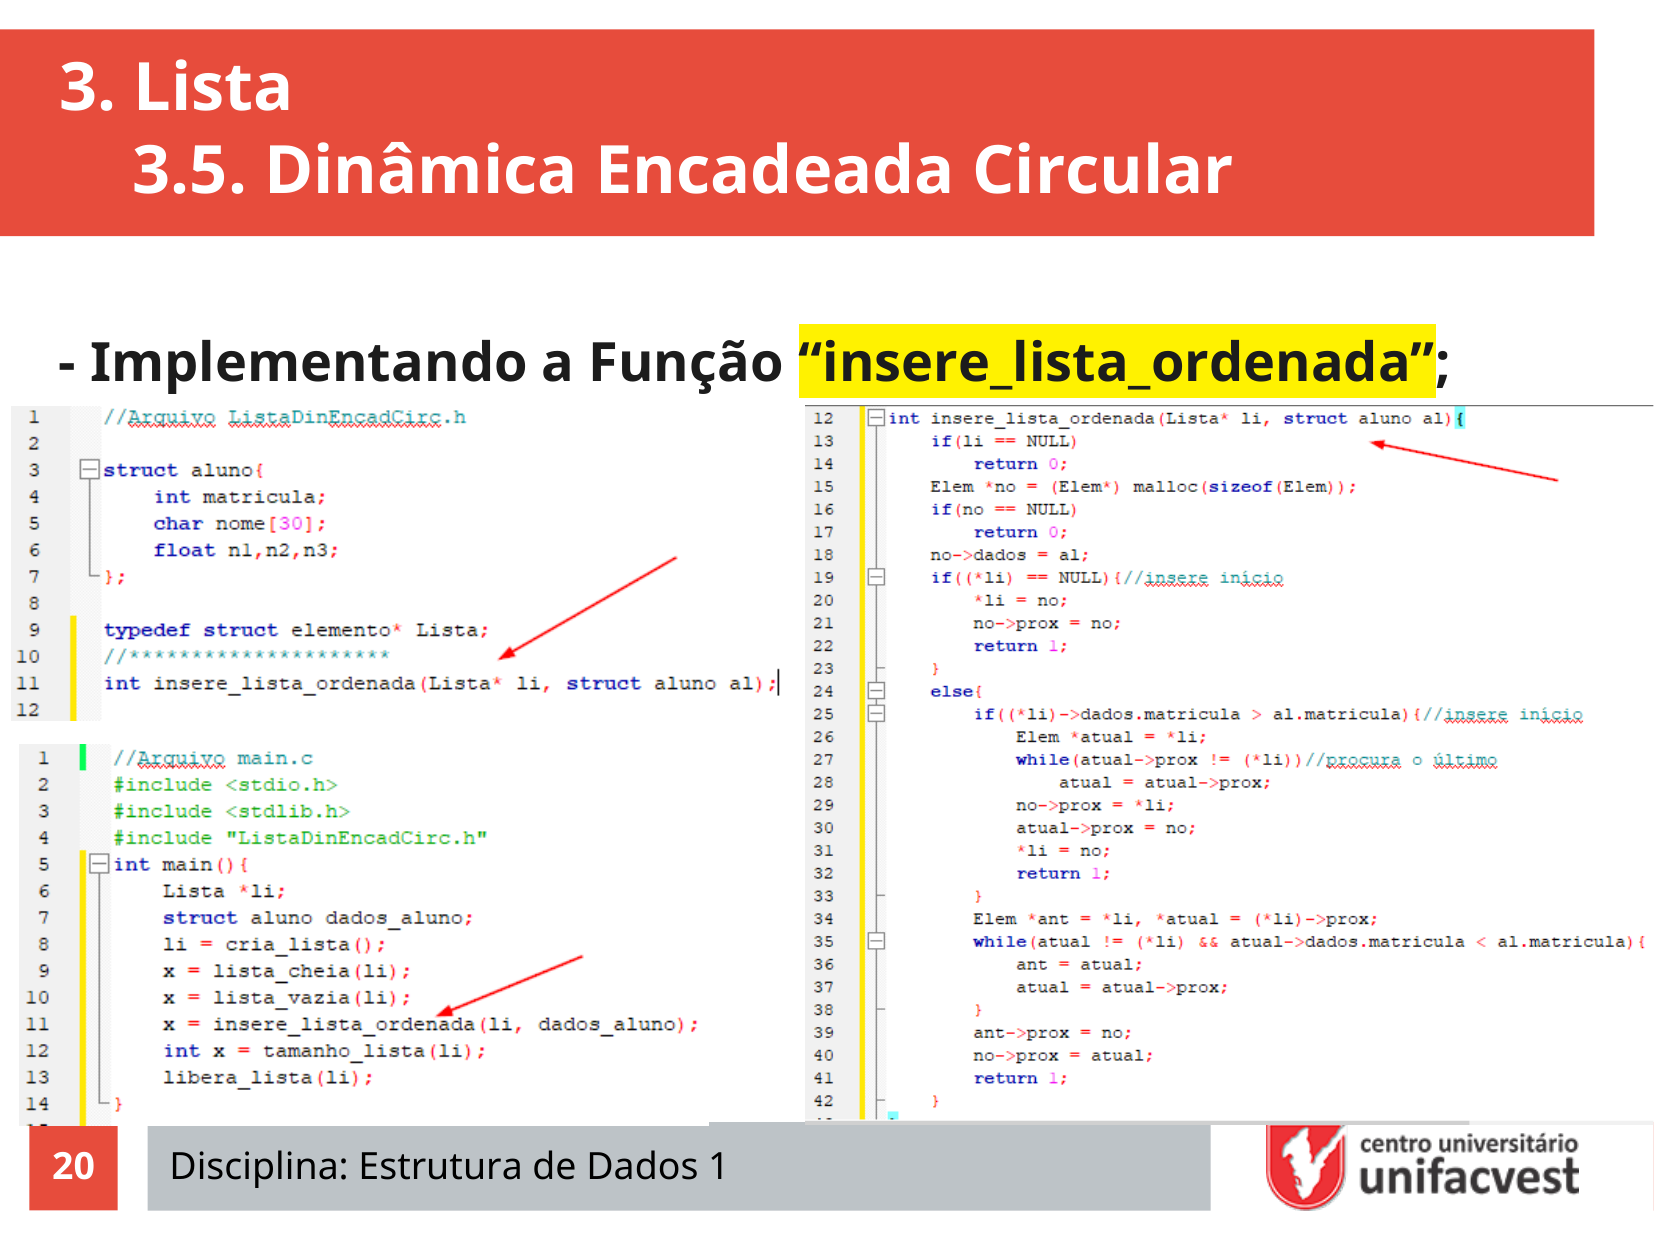

# 3. Lista 3.5. Dinâmica Encadeada Circular
- Implementando a Função “insere_lista_ordenada”;
20
Disciplina: Estrutura de Dados 1